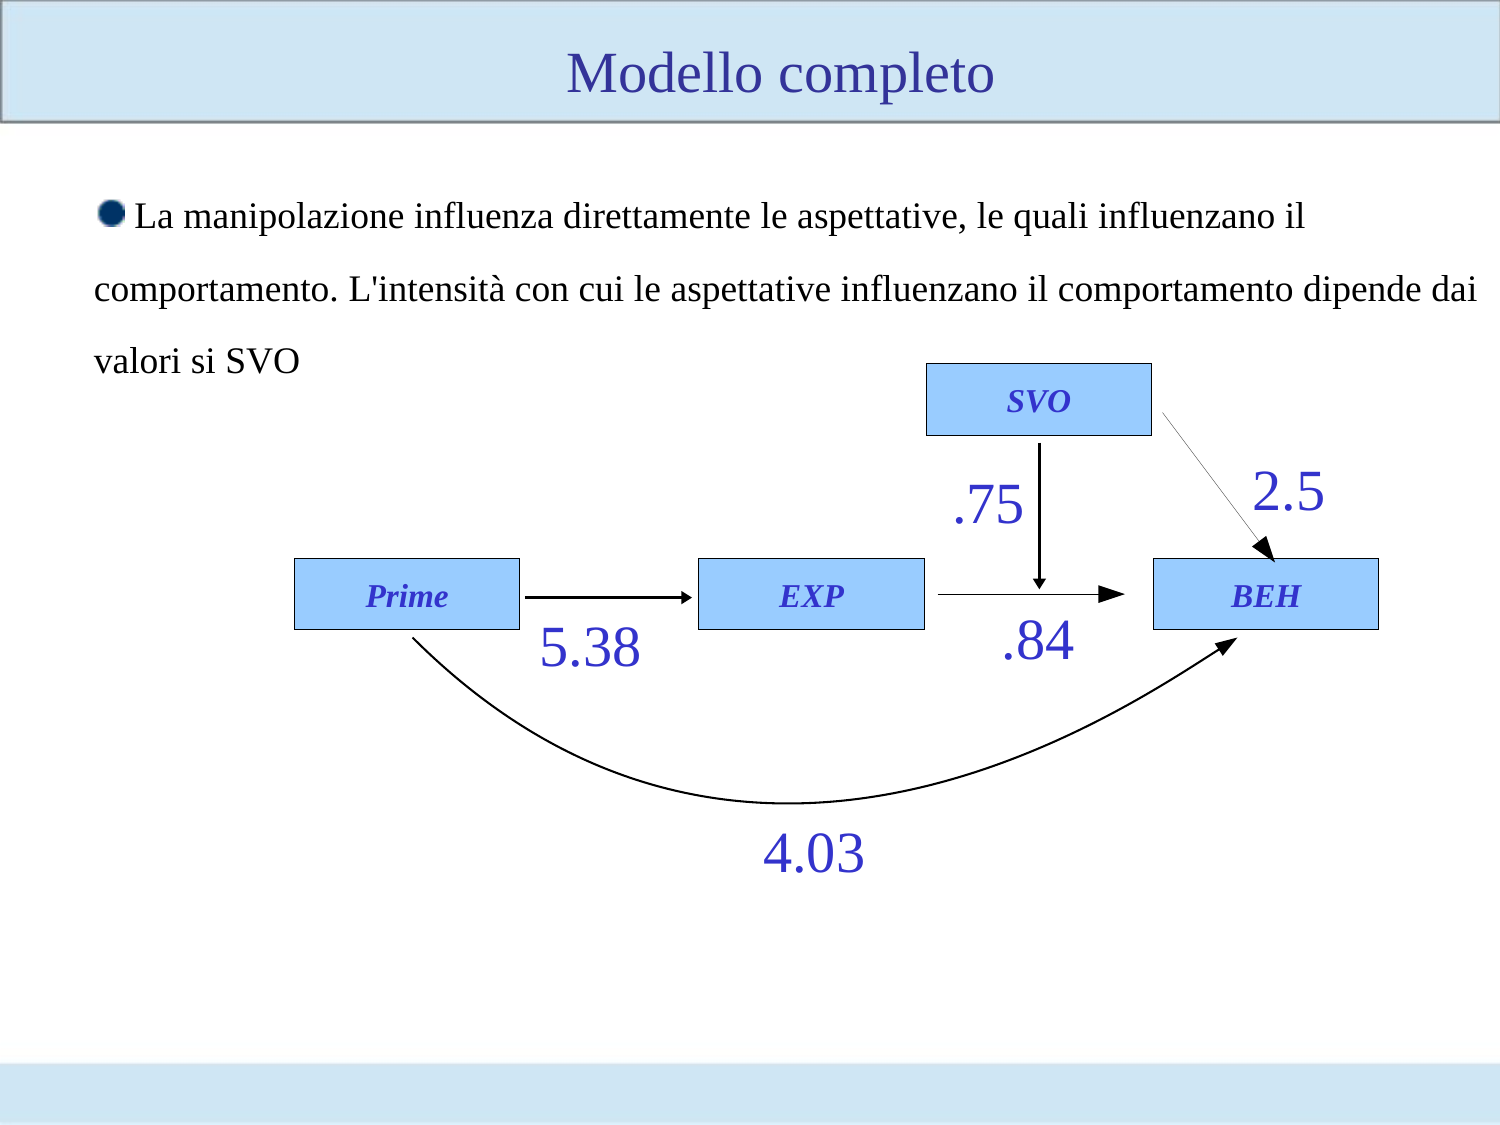

# Modello completo
 La manipolazione influenza direttamente le aspettative, le quali influenzano il comportamento. L'intensità con cui le aspettative influenzano il comportamento dipende dai valori si SVO
SVO
2.5
.75
Prime
EXP
BEH
.84
5.38
4.03